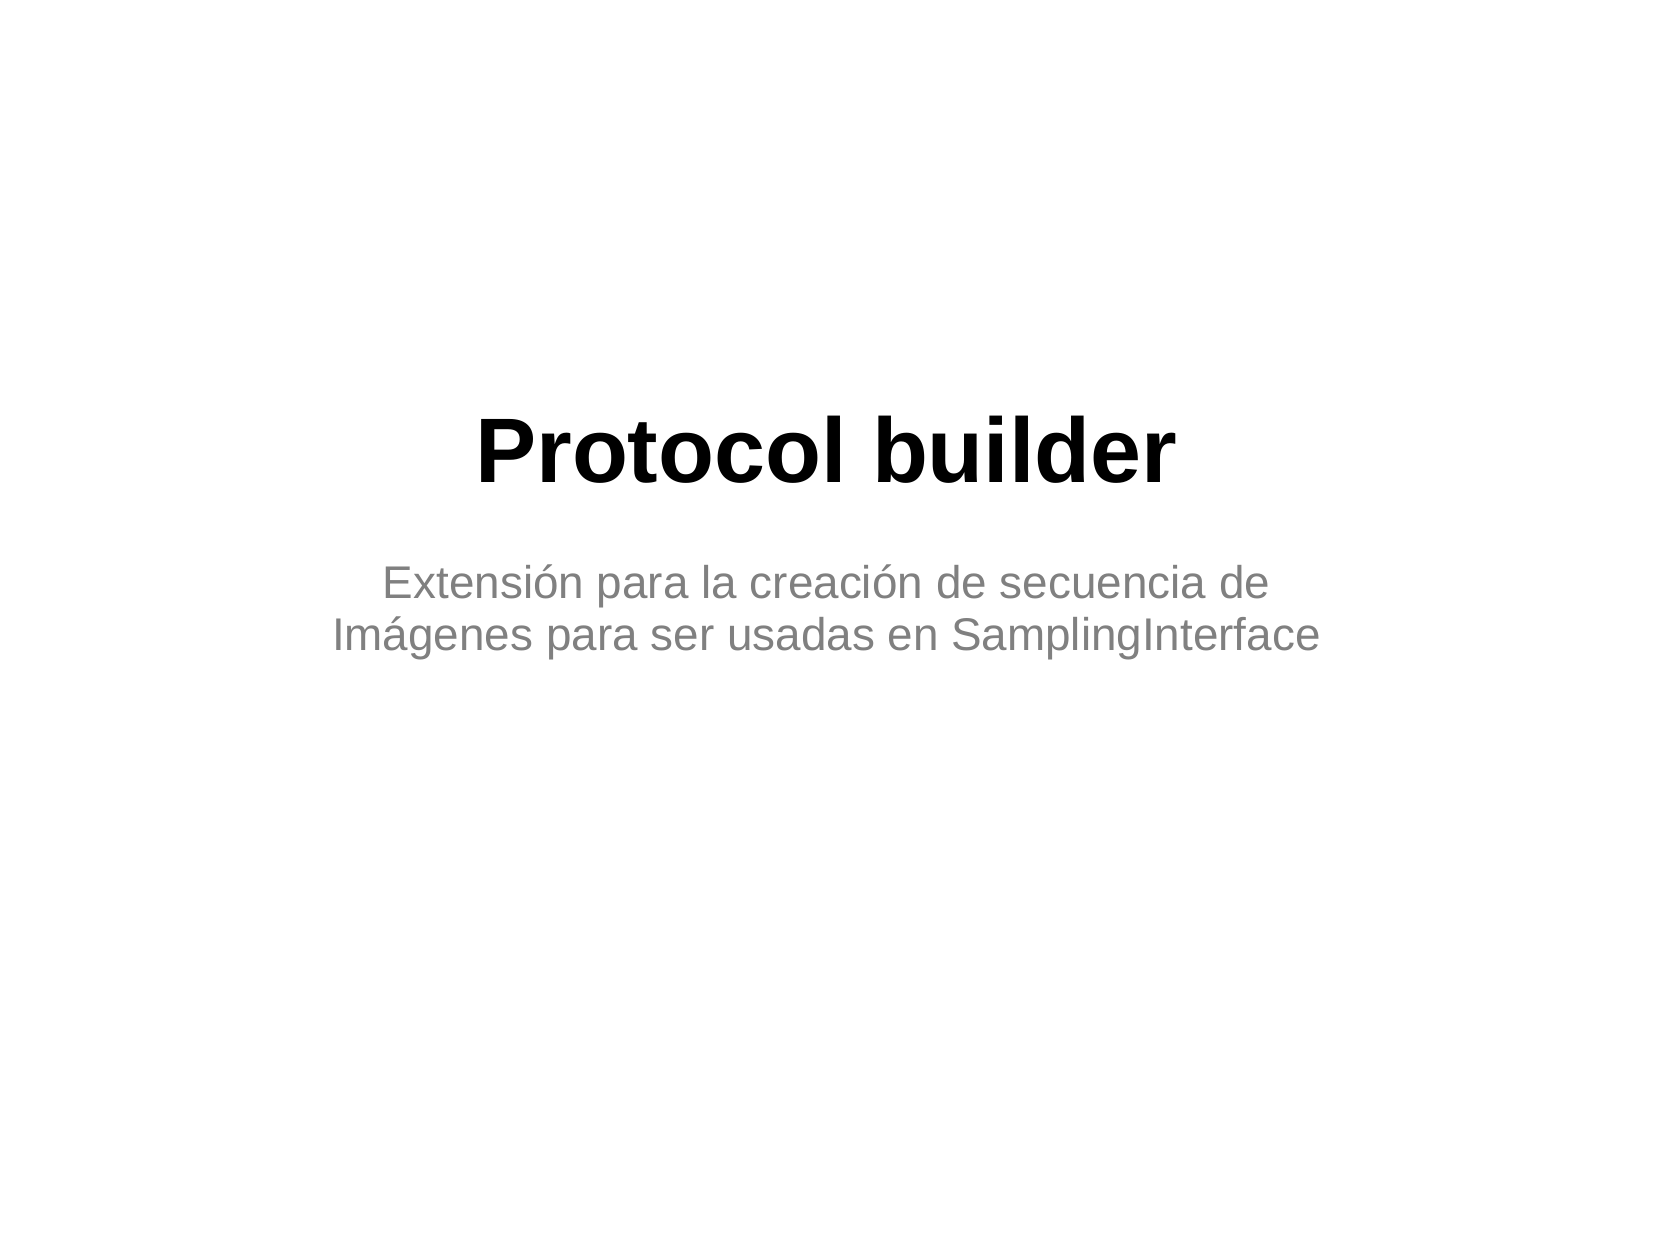

Protocol builder
Extensión para la creación de secuencia de
Imágenes para ser usadas en SamplingInterface